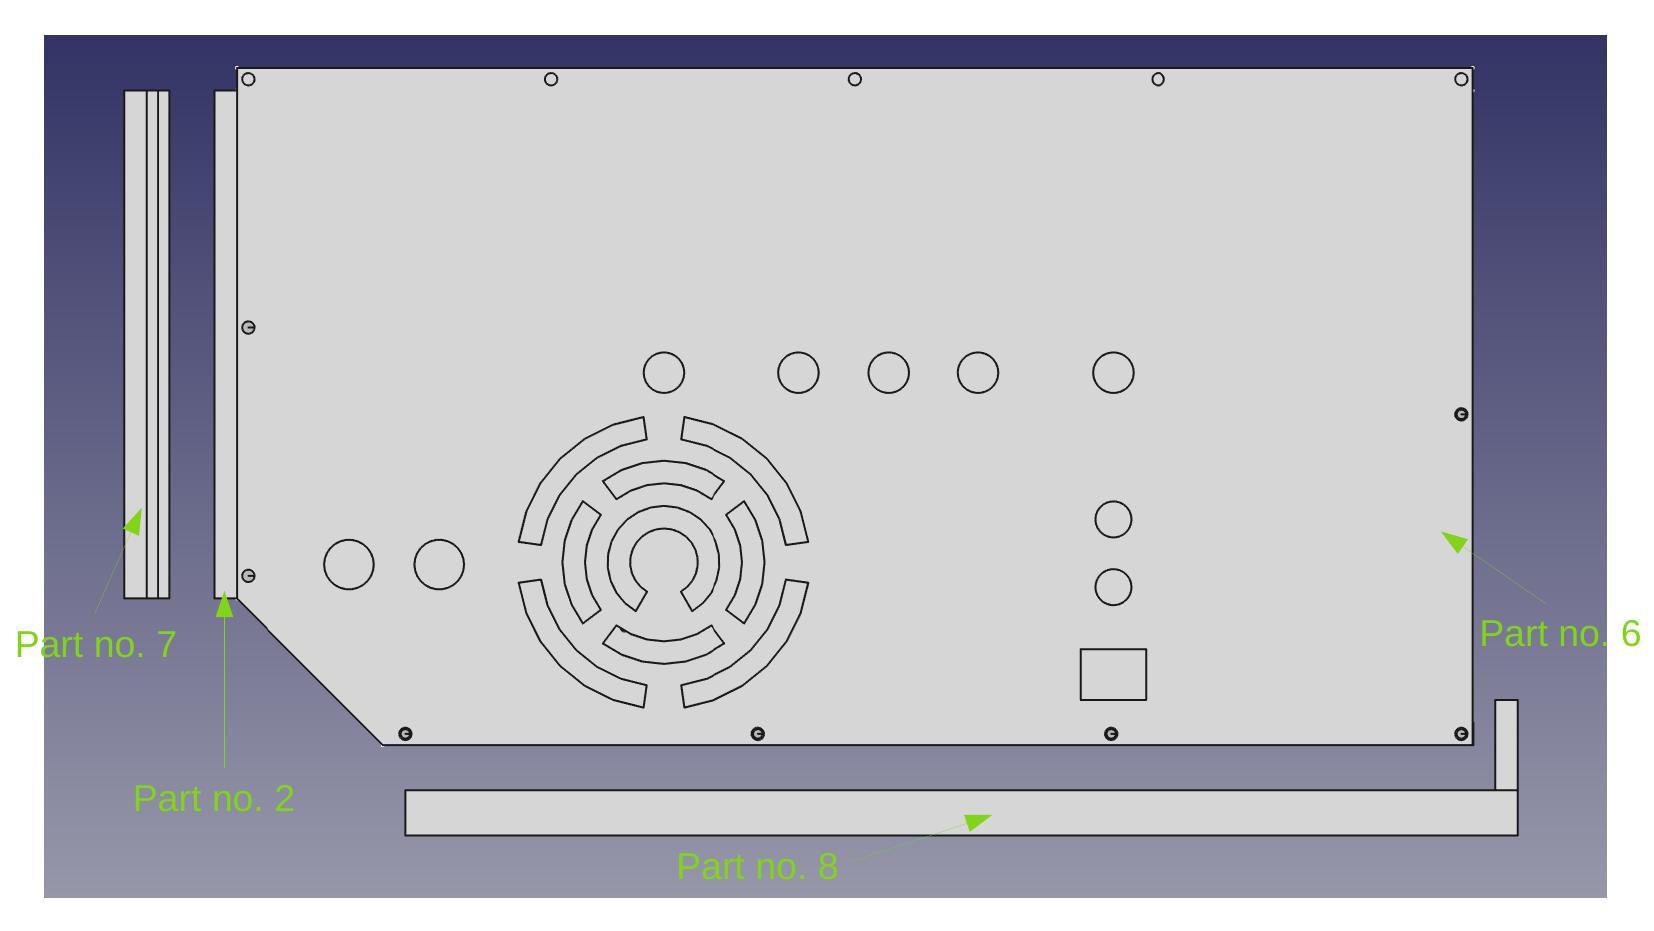

Part no. 6
Part no. 7
Part no. 2
Part no. 8